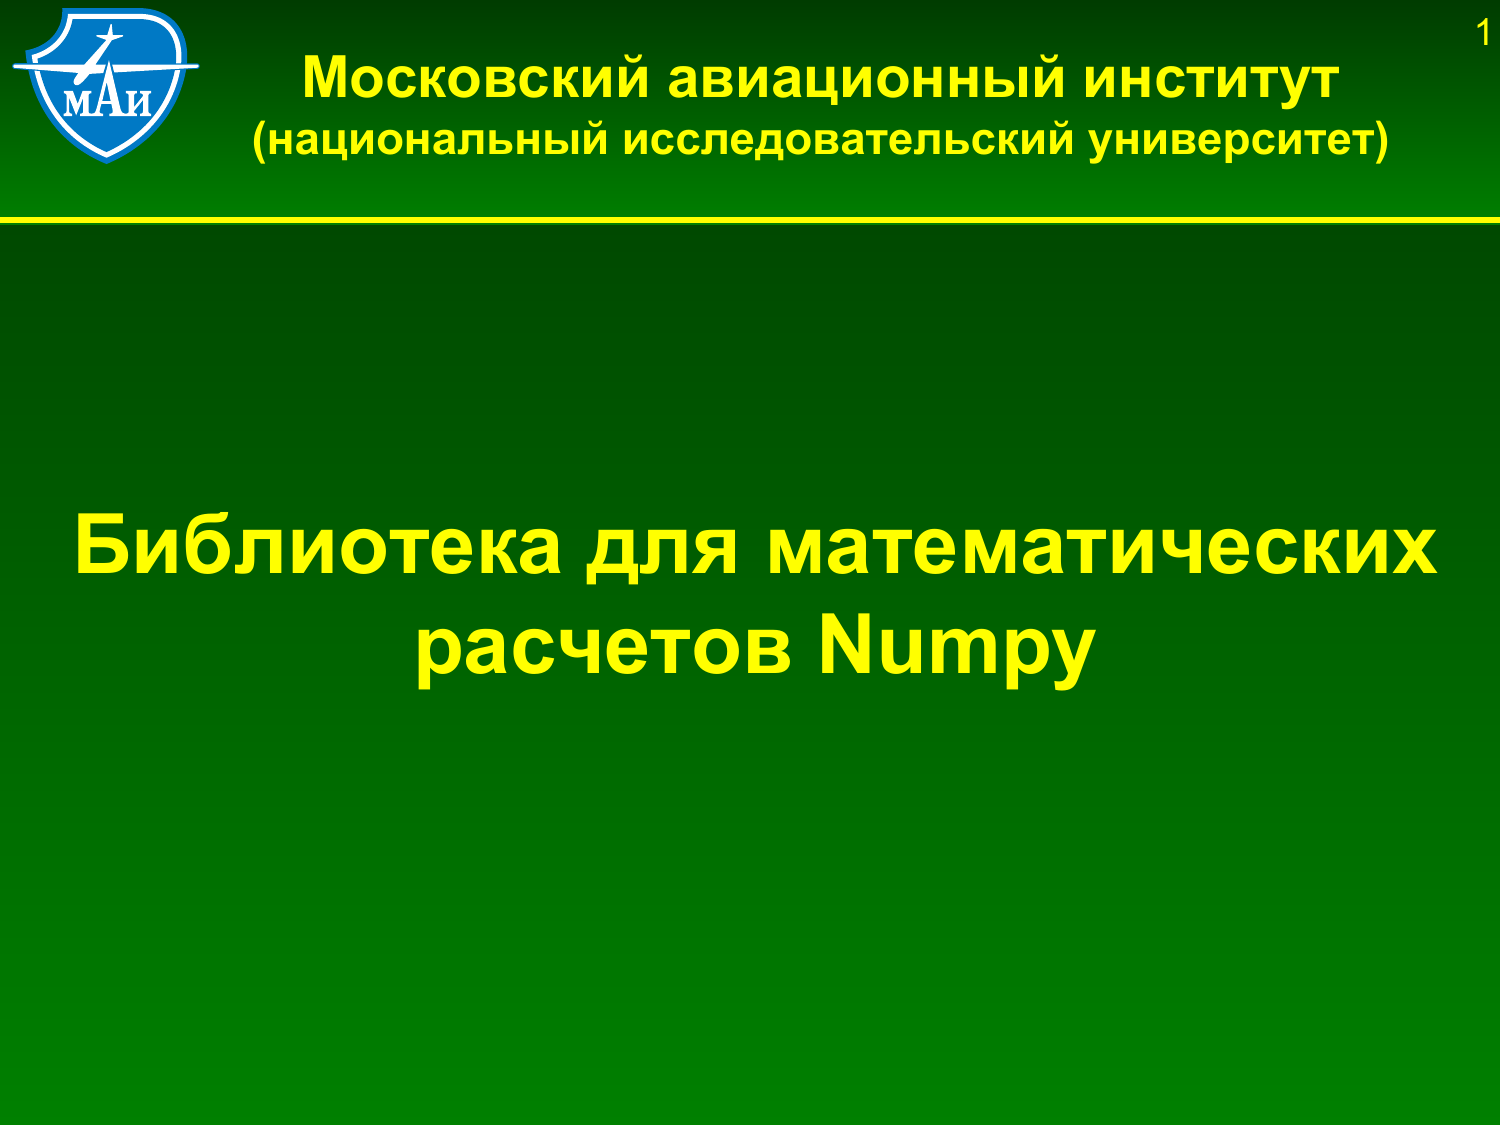

Московский авиационный институт
(национальный исследовательский университет)
Библиотека для математических расчетов Numpy